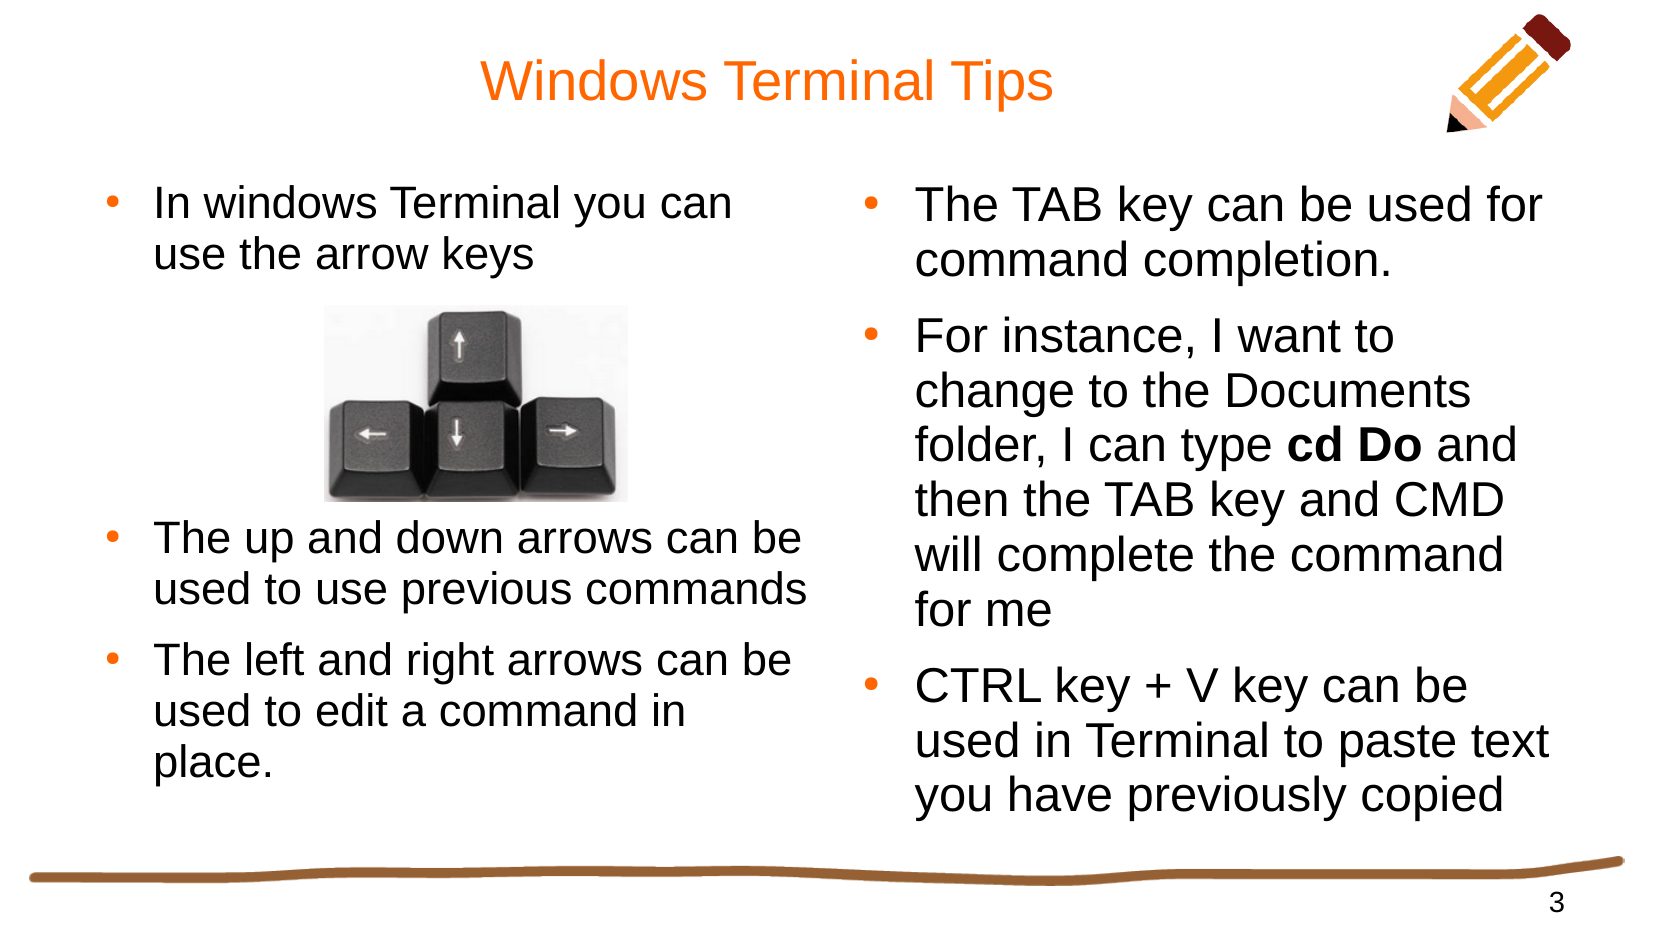

# Windows Terminal Tips
In windows Terminal you can use the arrow keys
The up and down arrows can be used to use previous commands
The left and right arrows can be used to edit a command in place.
The TAB key can be used for command completion.
For instance, I want to change to the Documents folder, I can type cd Do and then the TAB key and CMD will complete the command for me
CTRL key + V key can be used in Terminal to paste text you have previously copied
3